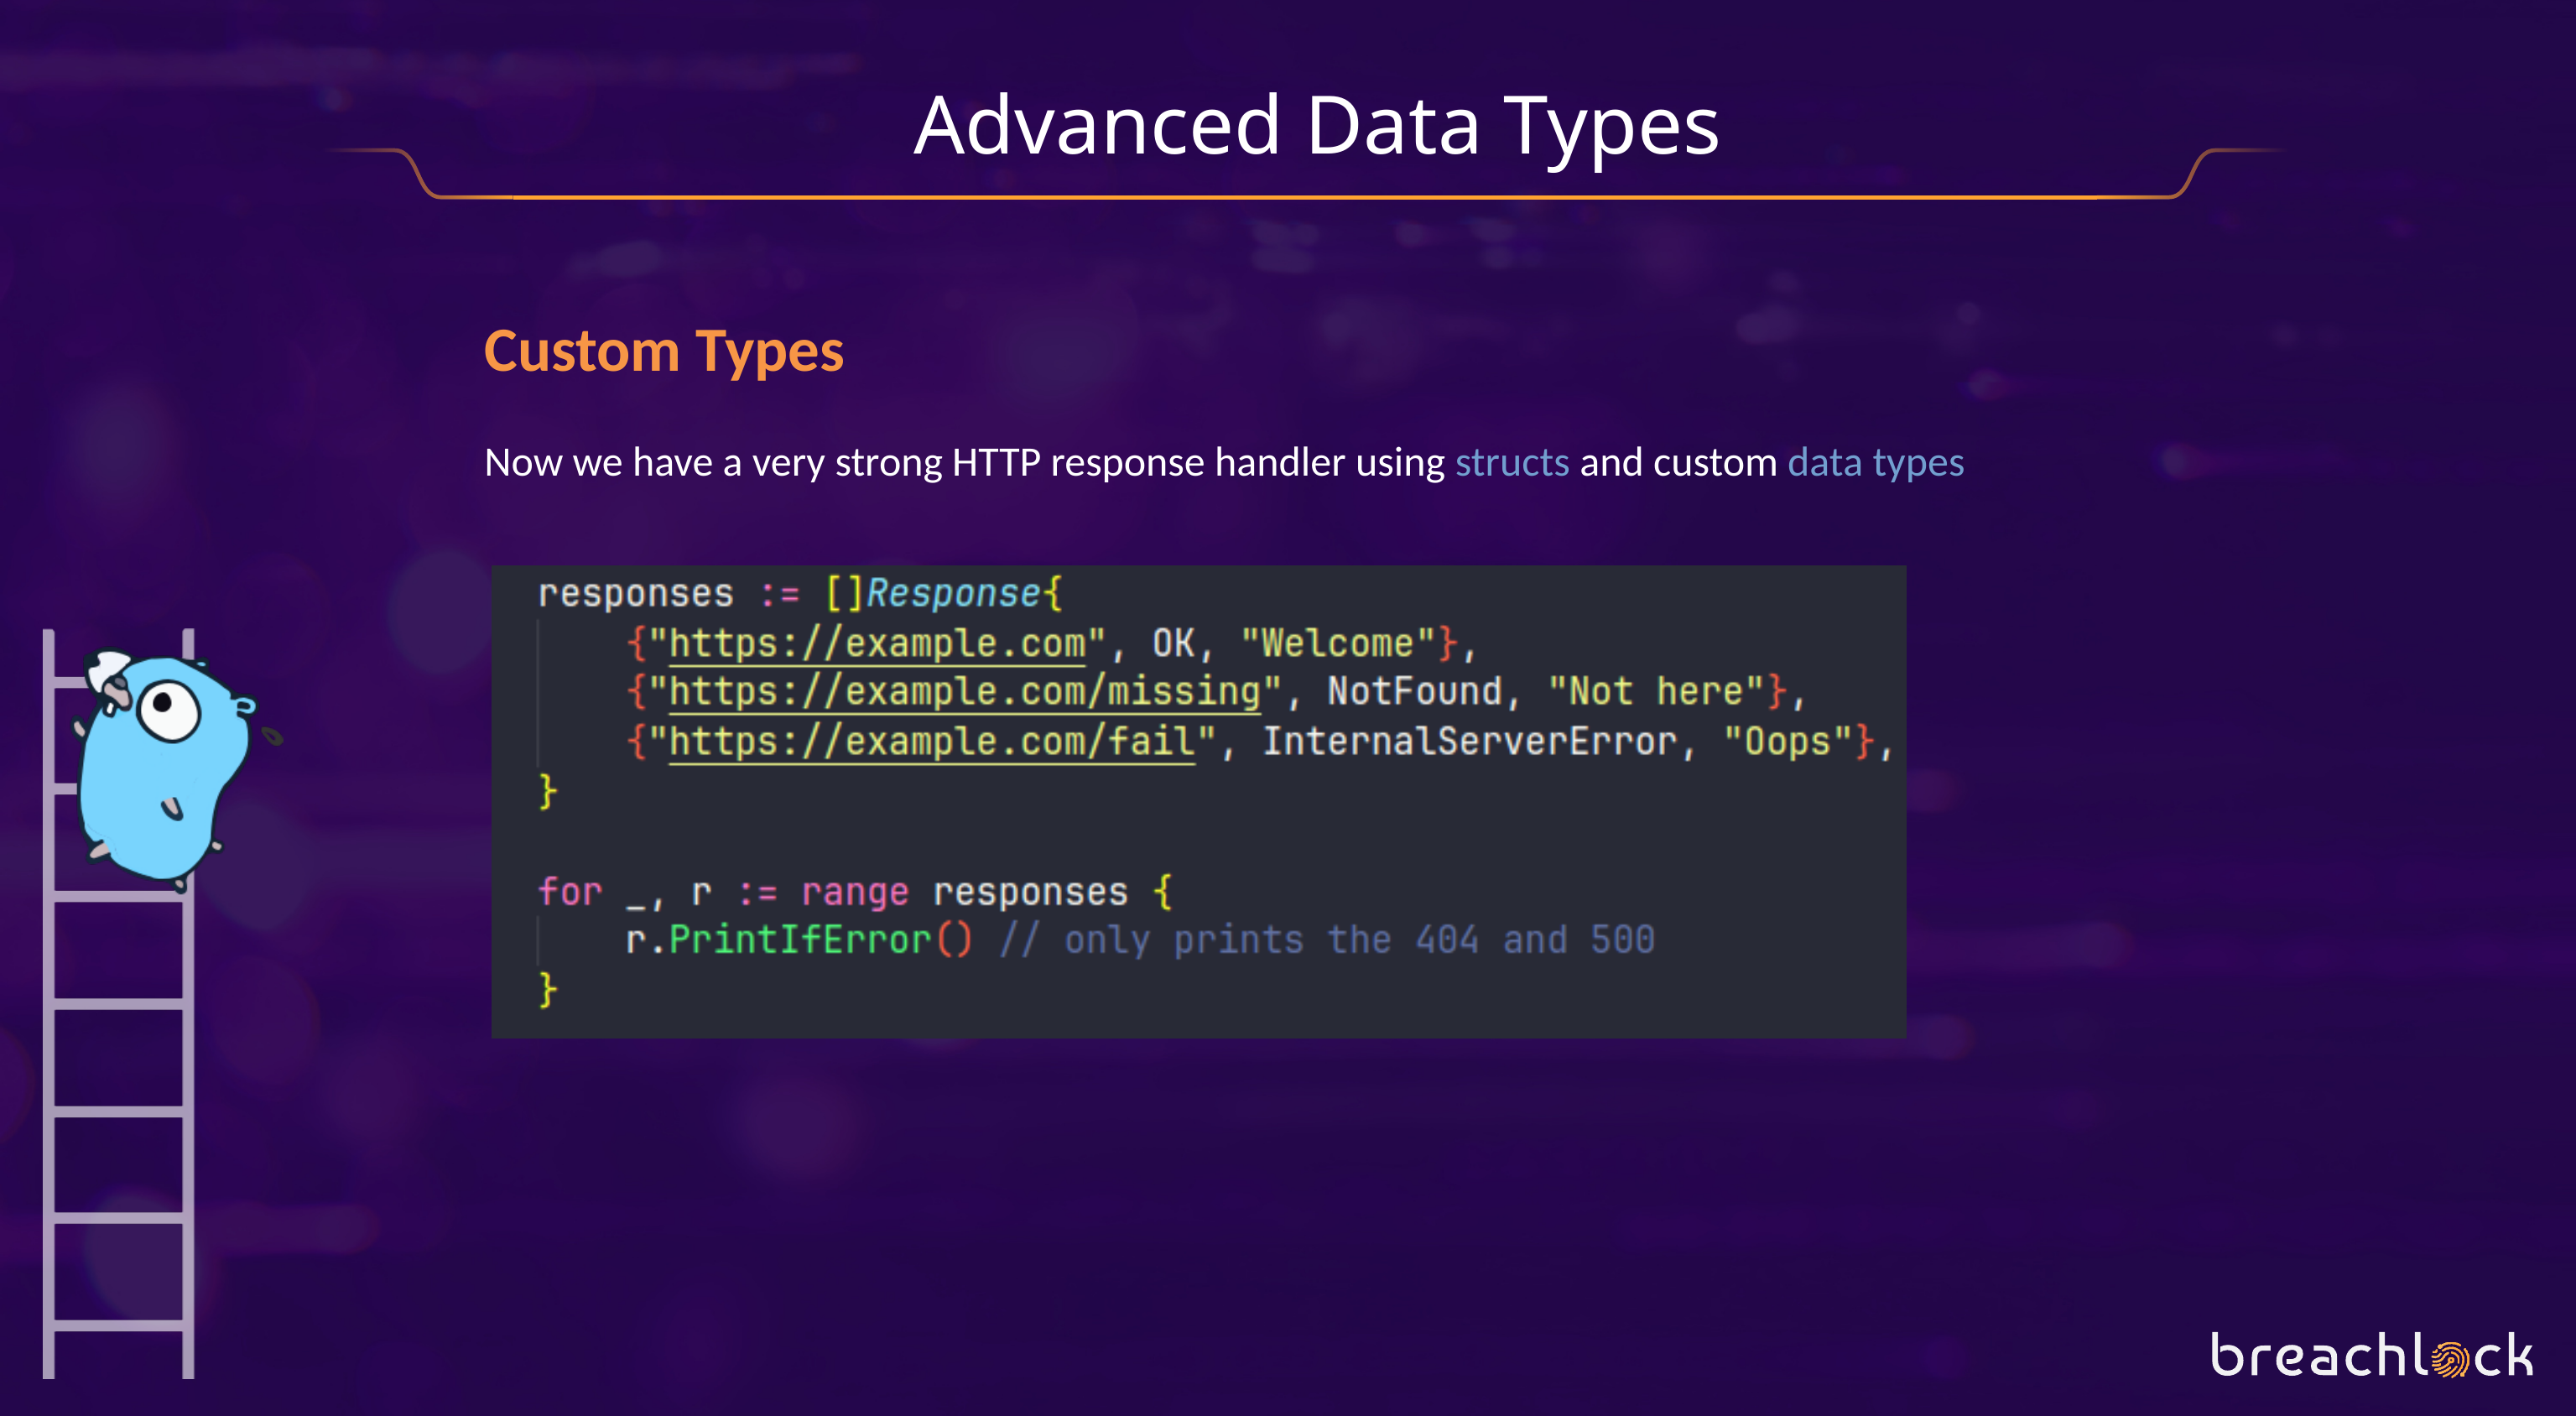

Advanced Data Types
Custom Types
Now we have a very strong HTTP response handler using structs and custom data types